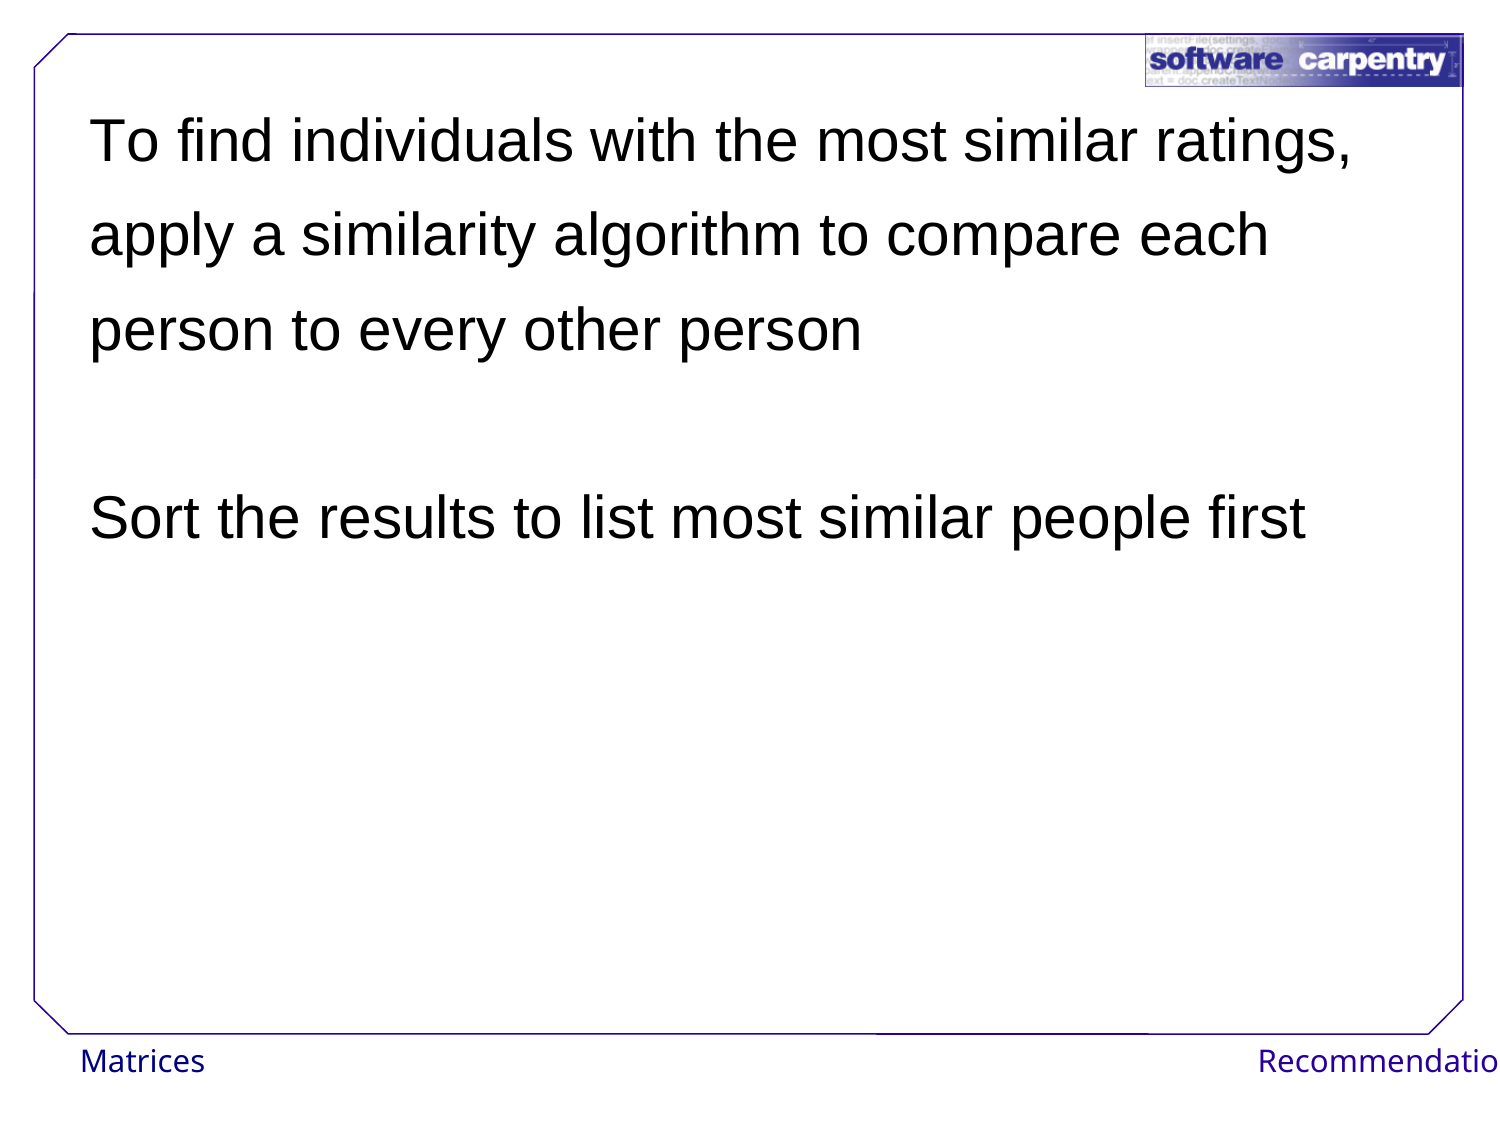

# To find individuals with the most similar ratings,
apply a similarity algorithm to compare each
person to every other person
Sort the results to list most similar people first